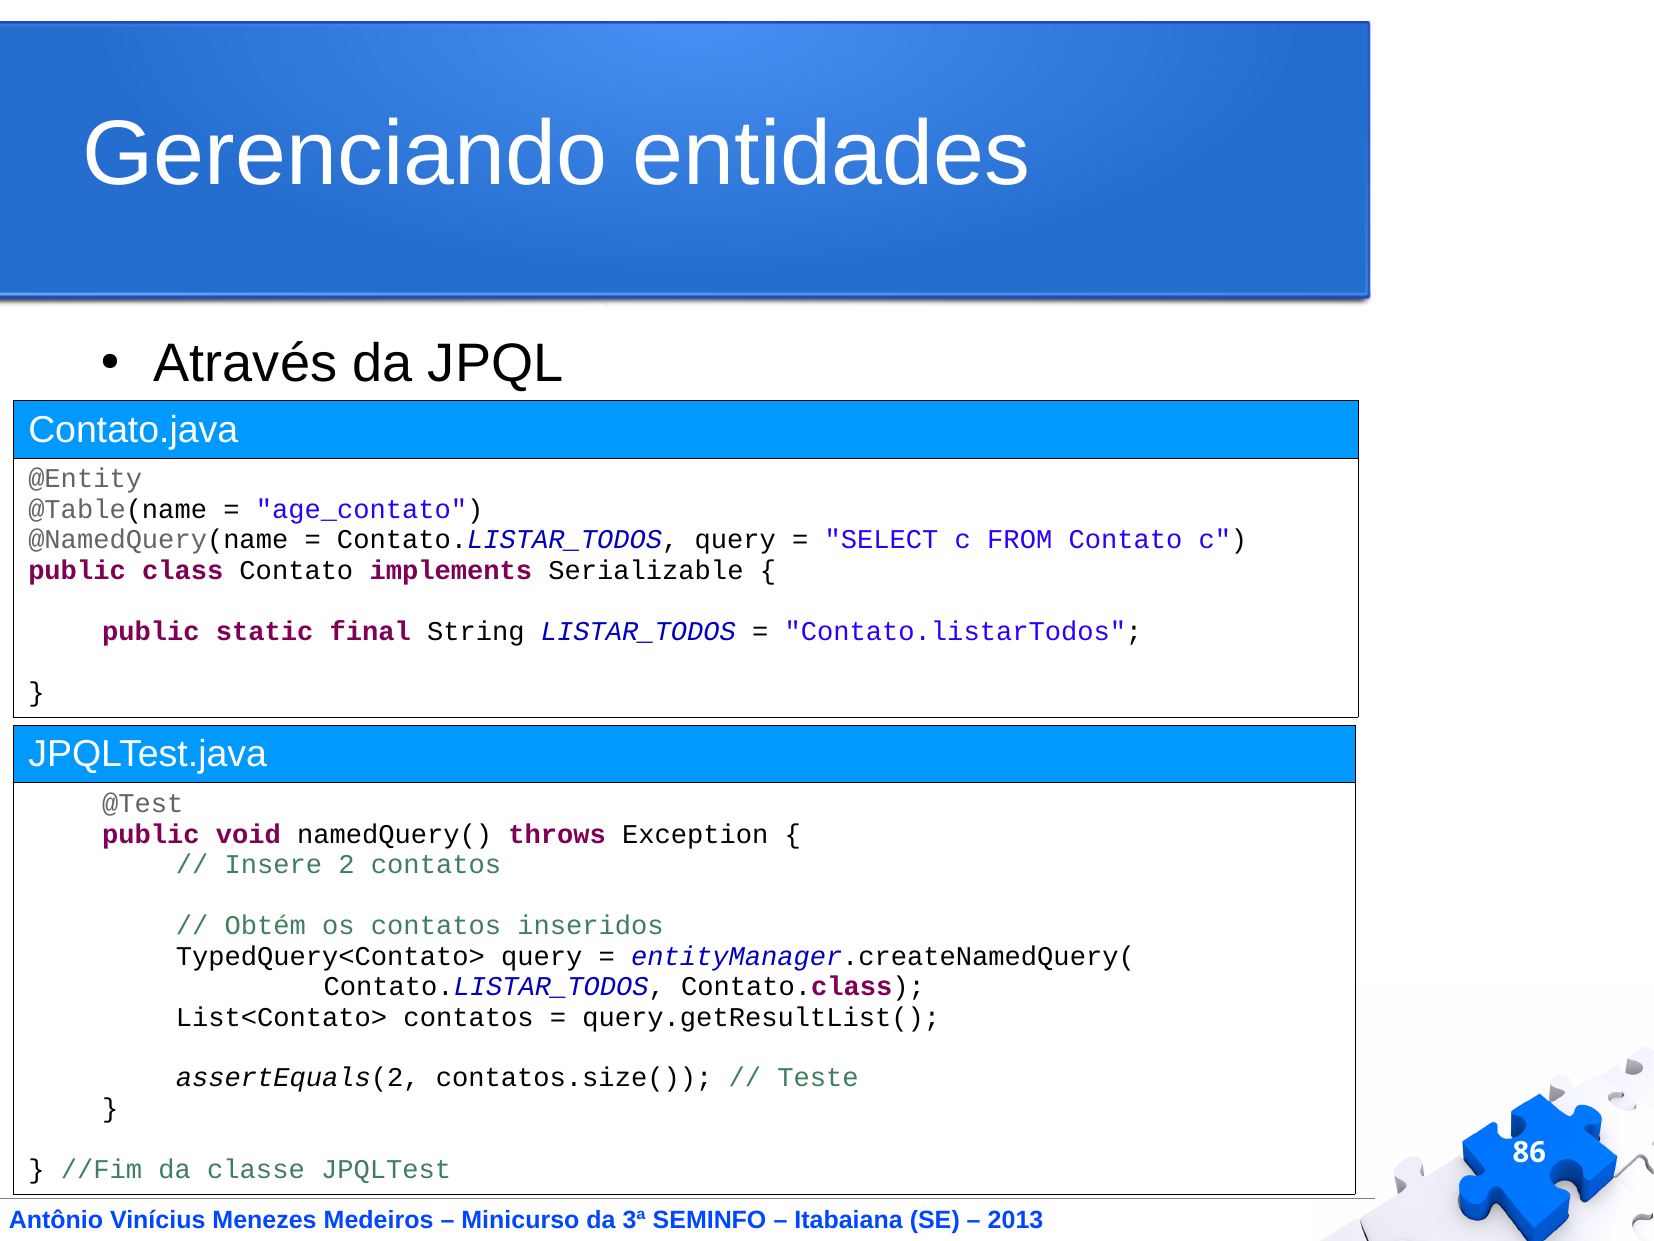

# Gerenciando entidades
Através da JPQL
| Contato.java |
| --- |
| @Entity @Table(name = "age\_contato") @NamedQuery(name = Contato.LISTAR\_TODOS, query = "SELECT c FROM Contato c") public class Contato implements Serializable { public static final String LISTAR\_TODOS = "Contato.listarTodos"; } |
| JPQLTest.java |
| --- |
| @Test public void namedQuery() throws Exception { // Insere 2 contatos // Obtém os contatos inseridos TypedQuery<Contato> query = entityManager.createNamedQuery( Contato.LISTAR\_TODOS, Contato.class); List<Contato> contatos = query.getResultList(); assertEquals(2, contatos.size()); // Teste } } //Fim da classe JPQLTest |
86